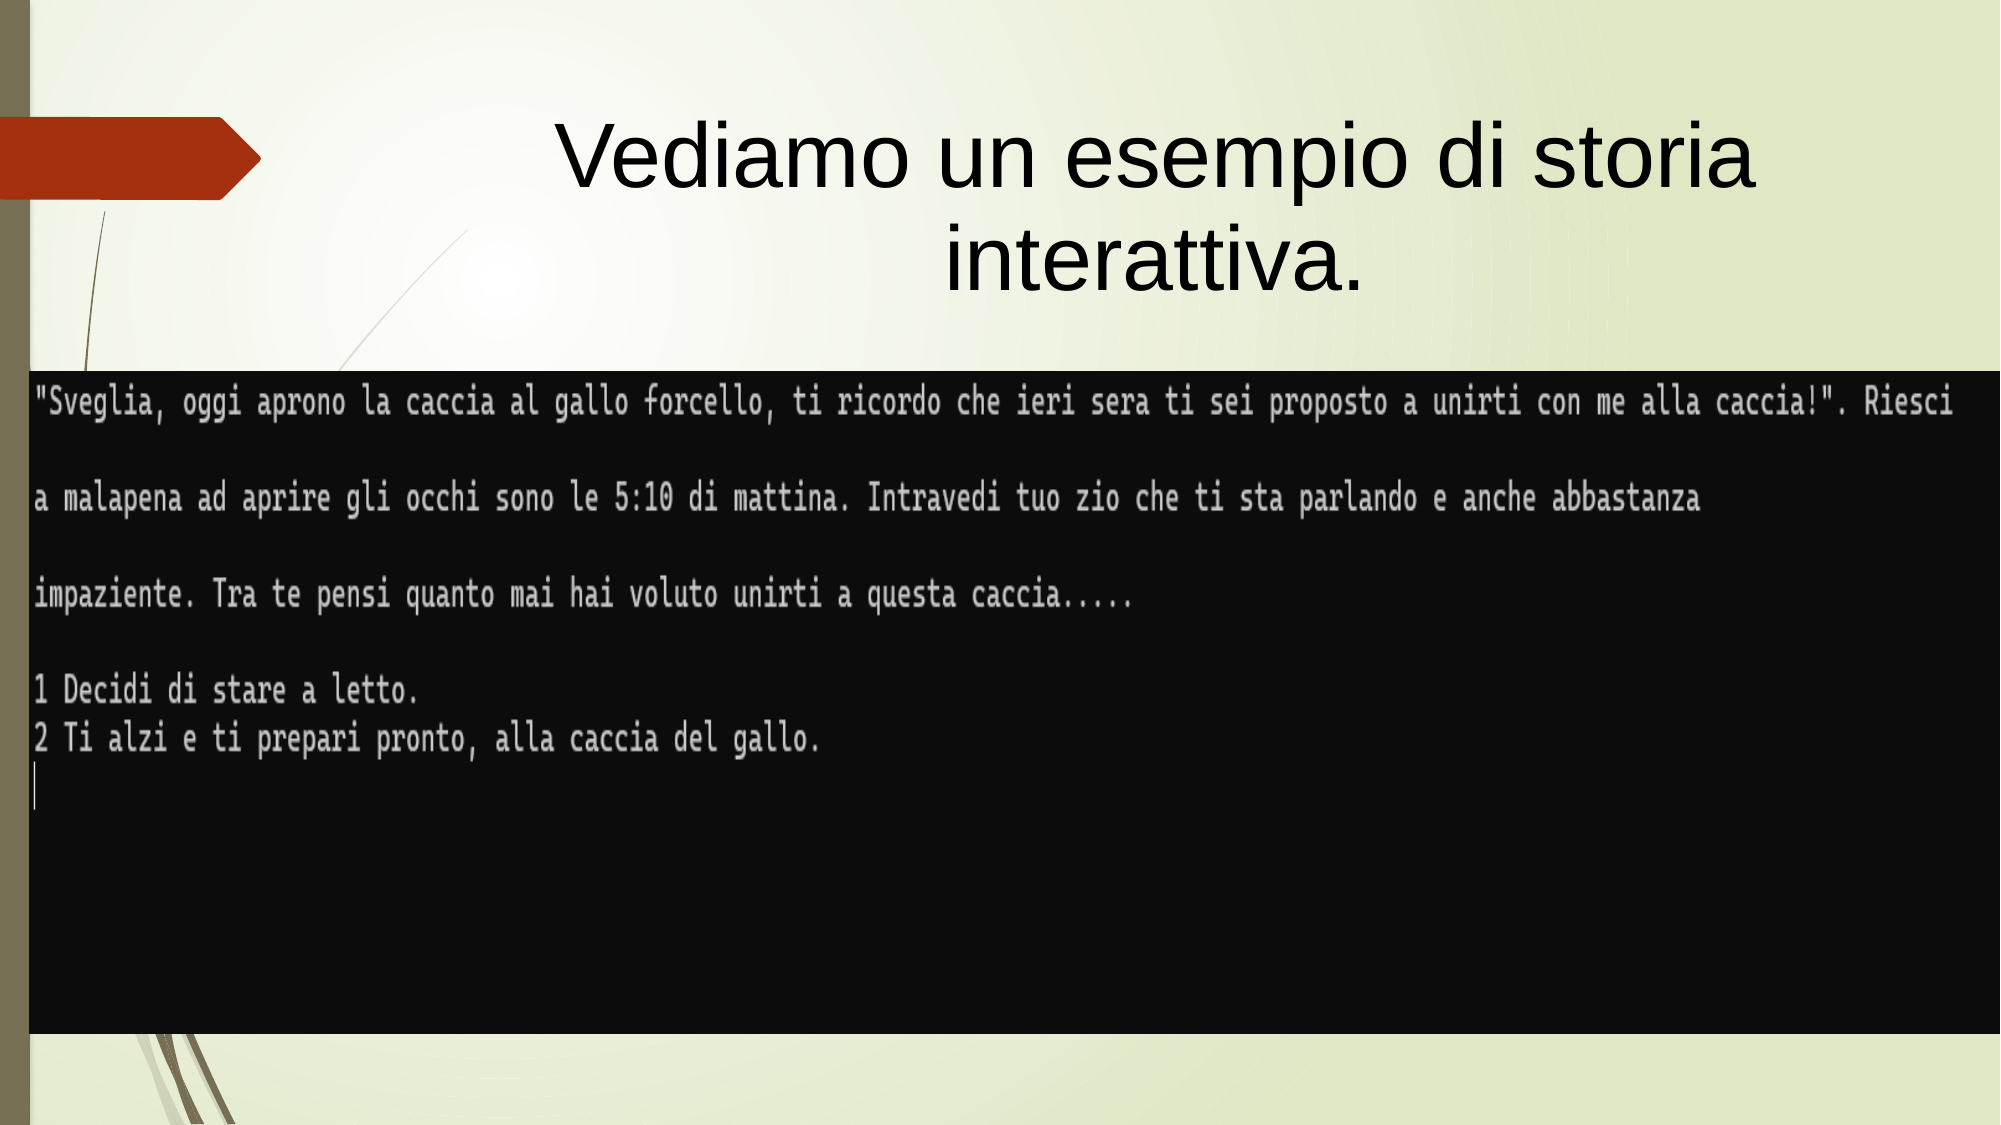

# Vediamo un esempio di storia interattiva.